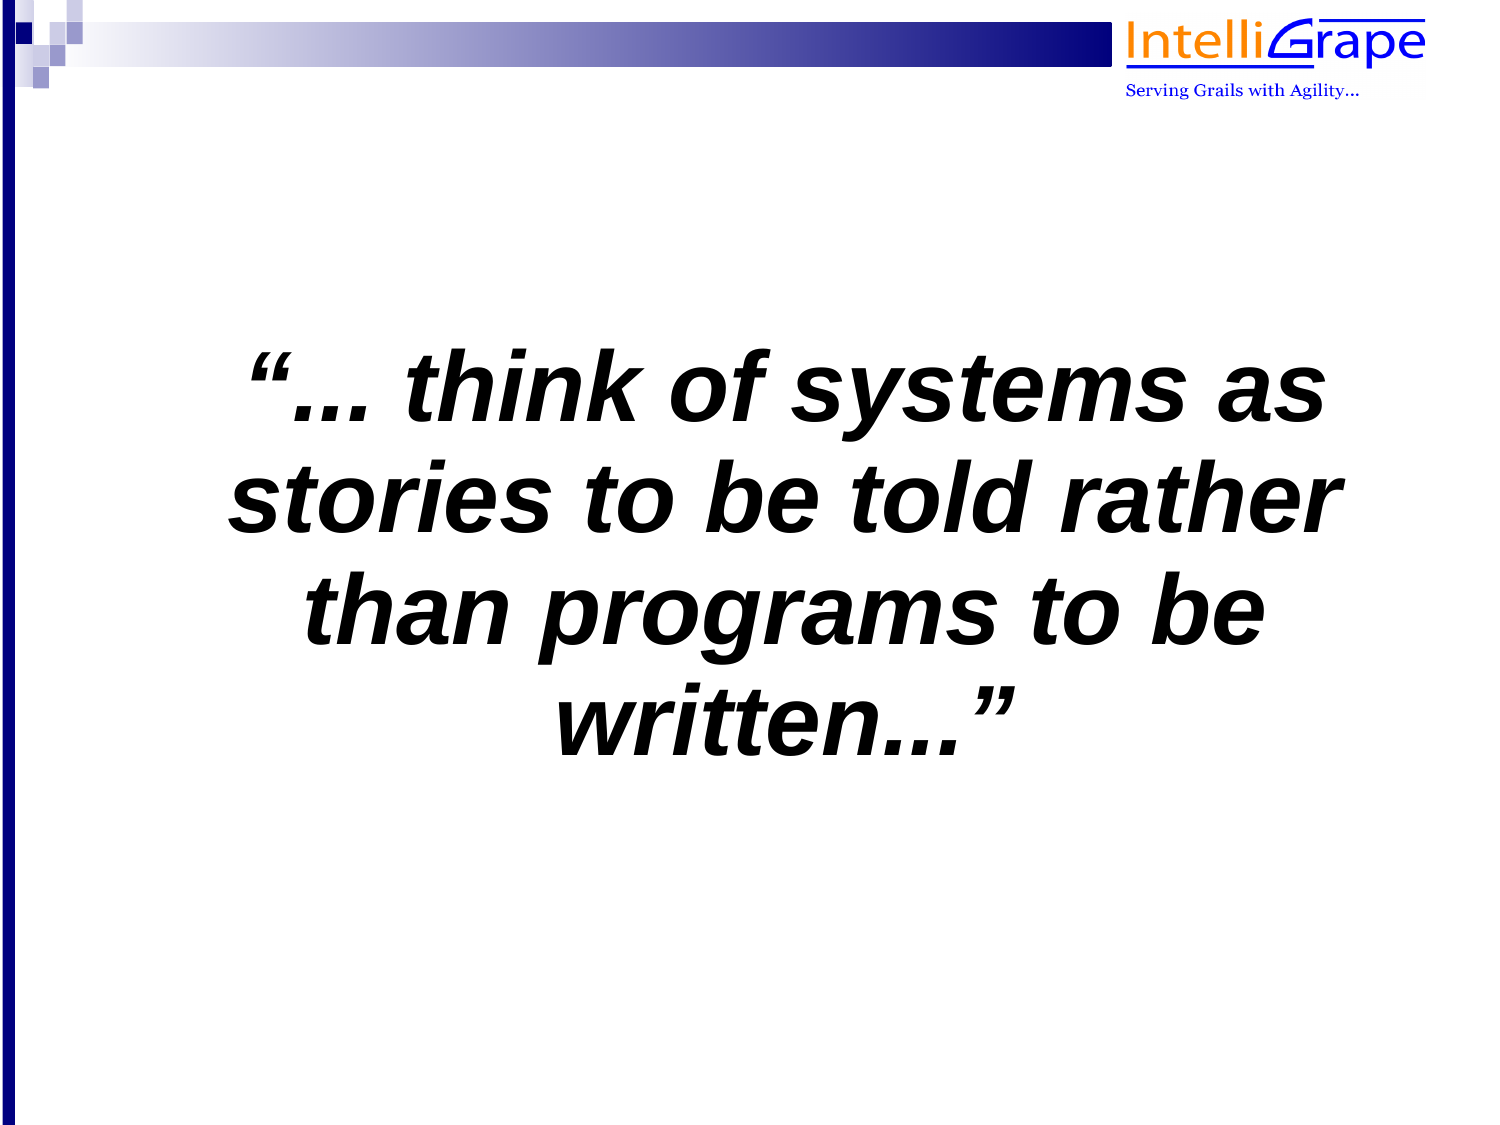

“... think of systems as stories to be told rather than programs to be written...”